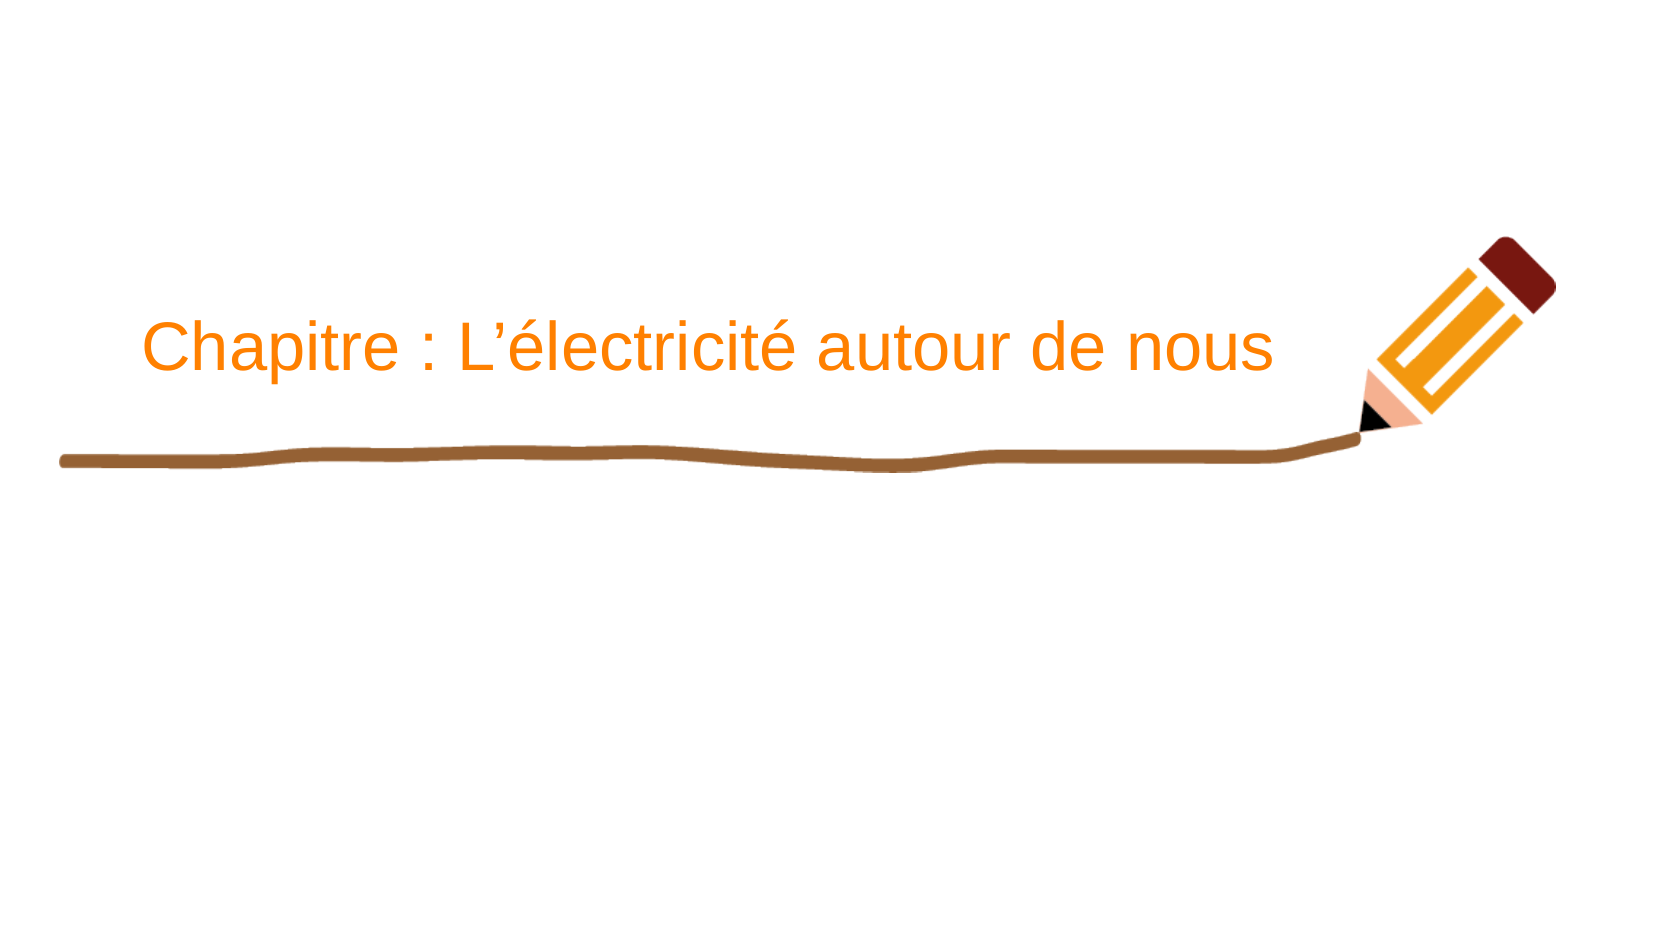

# Chapitre : L’électricité autour de nous